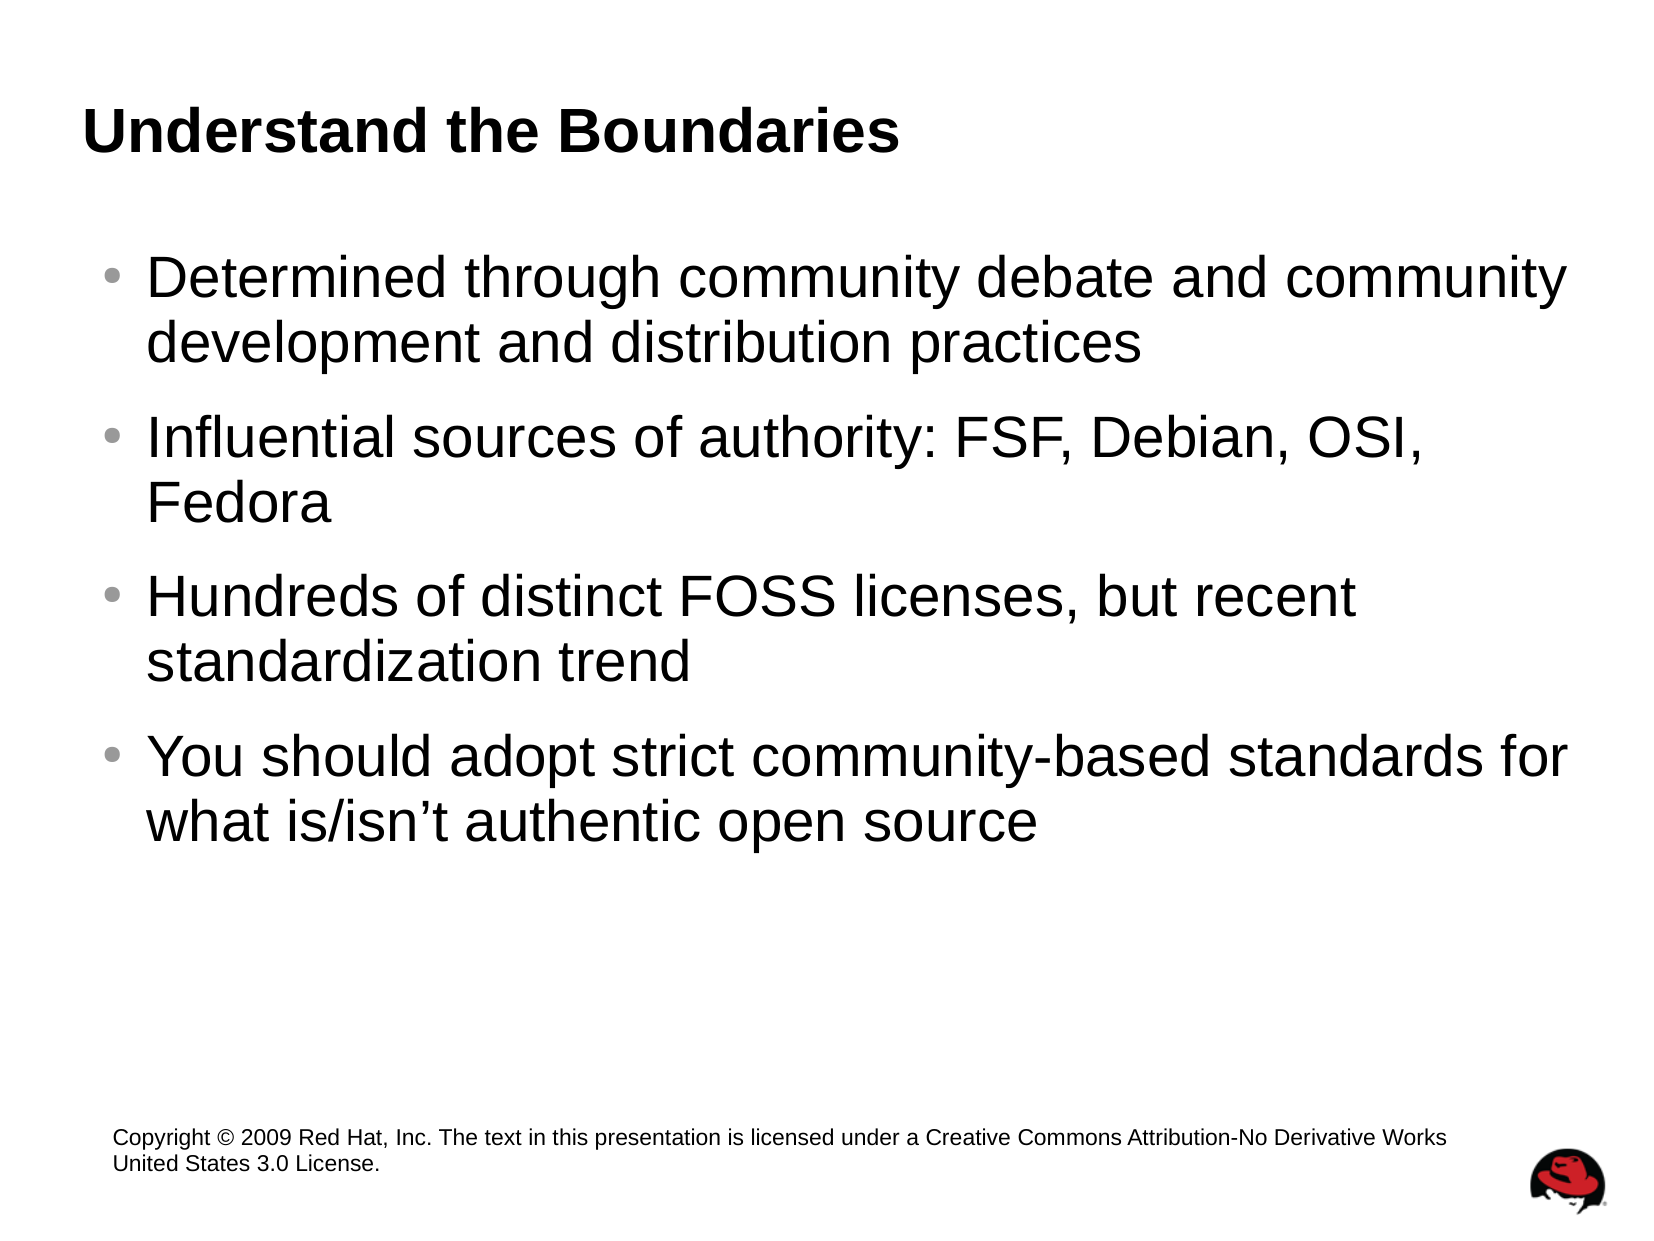

# Understand the Boundaries
Determined through community debate and community development and distribution practices
Influential sources of authority: FSF, Debian, OSI, Fedora
Hundreds of distinct FOSS licenses, but recent standardization trend
You should adopt strict community-based standards for what is/isn’t authentic open source